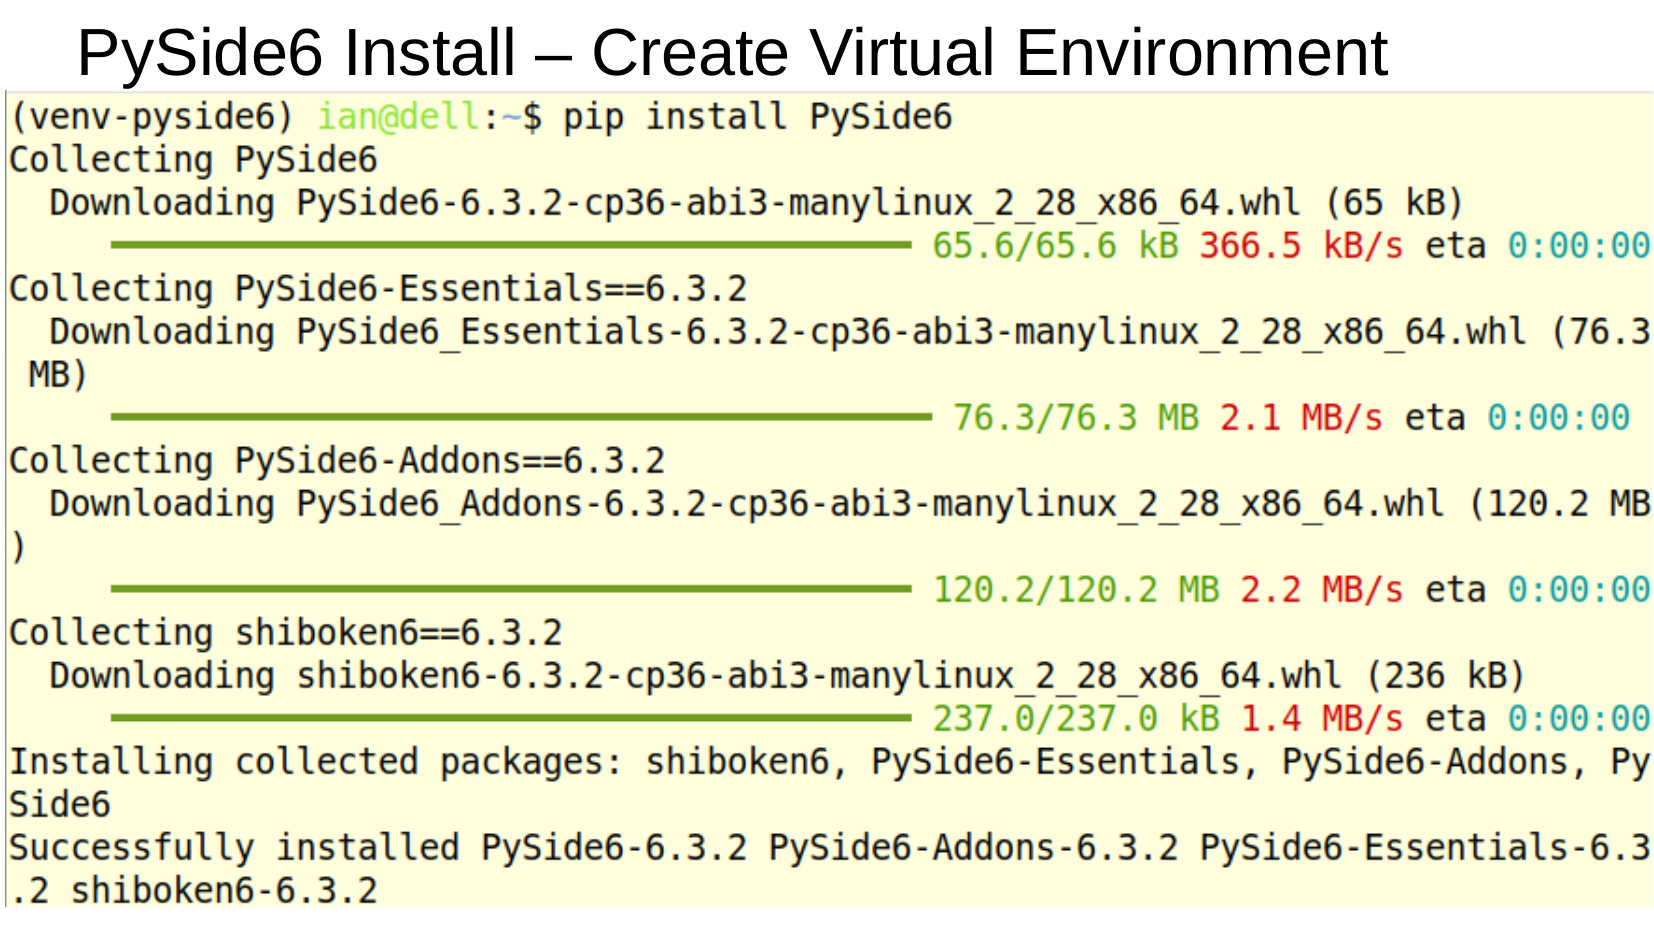

# PySide6 Install – Create Virtual Environment